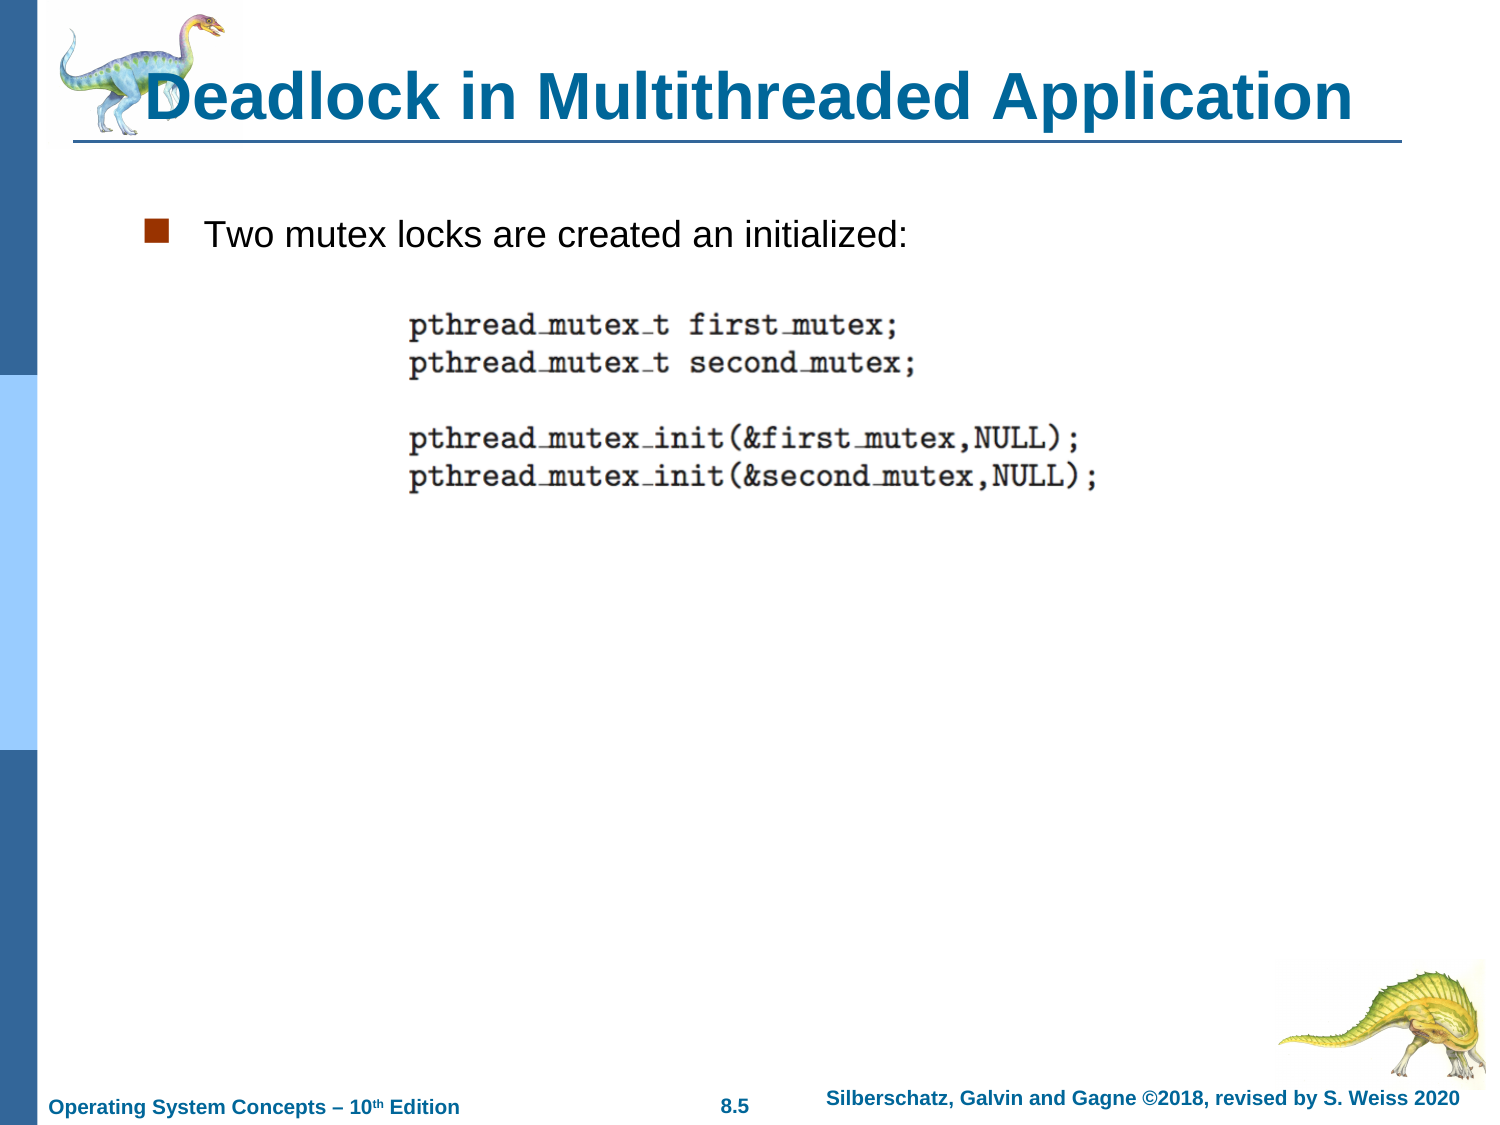

# Deadlock in Multithreaded Application
Two mutex locks are created an initialized: